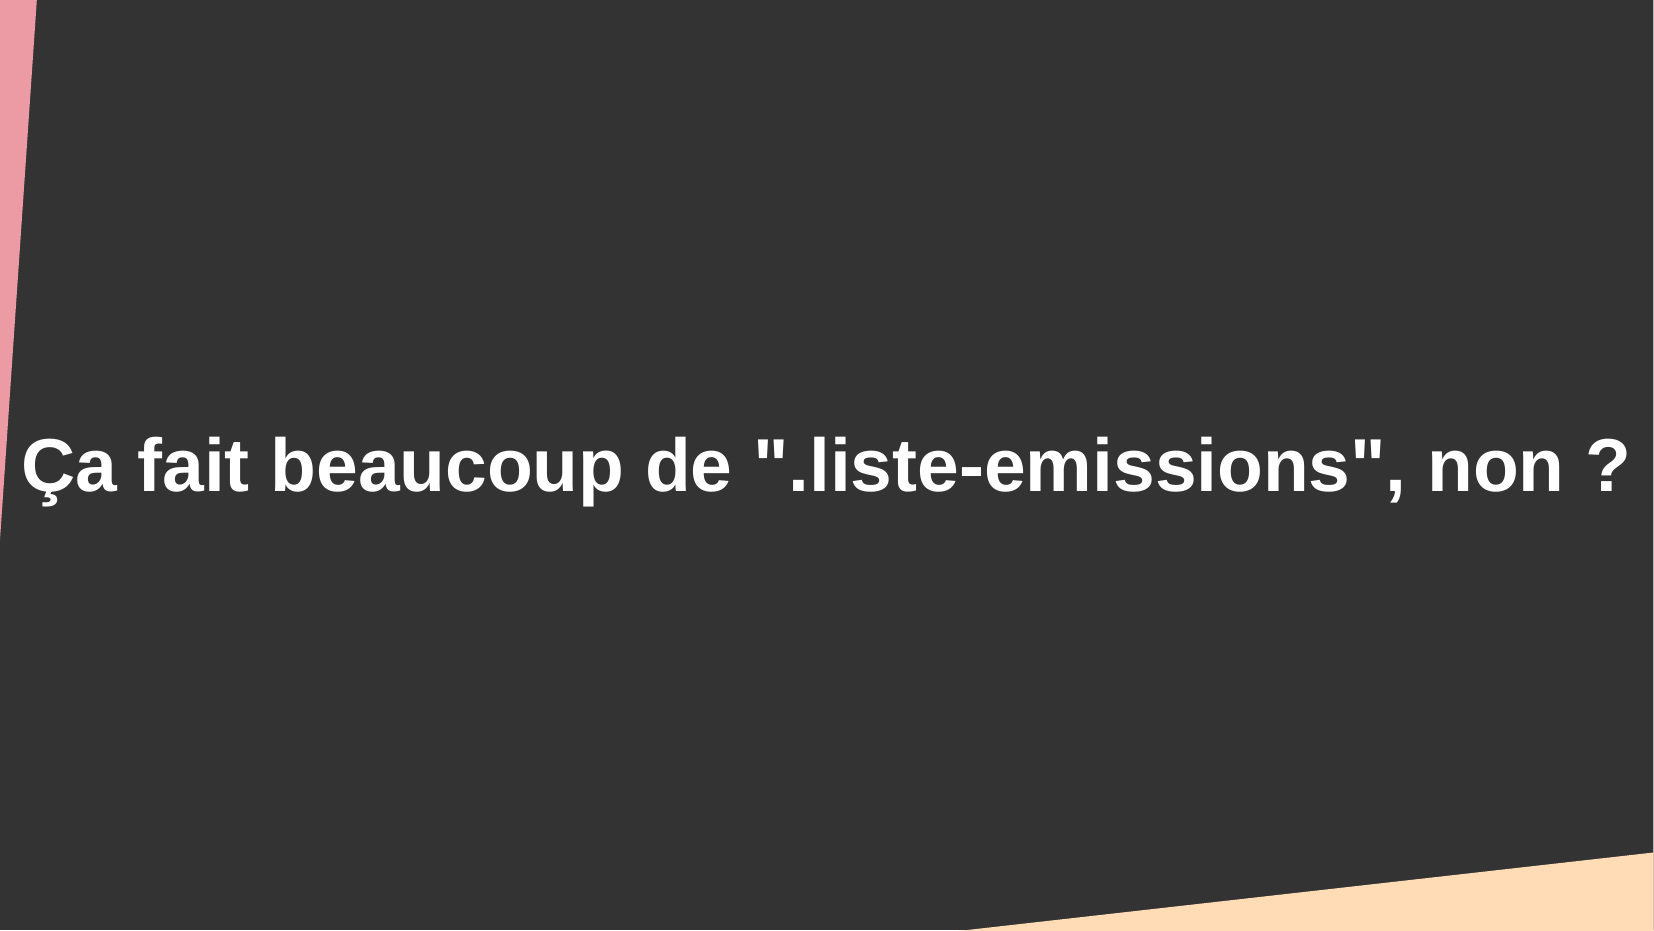

# Ça fait beaucoup de ".liste-emissions", non ?